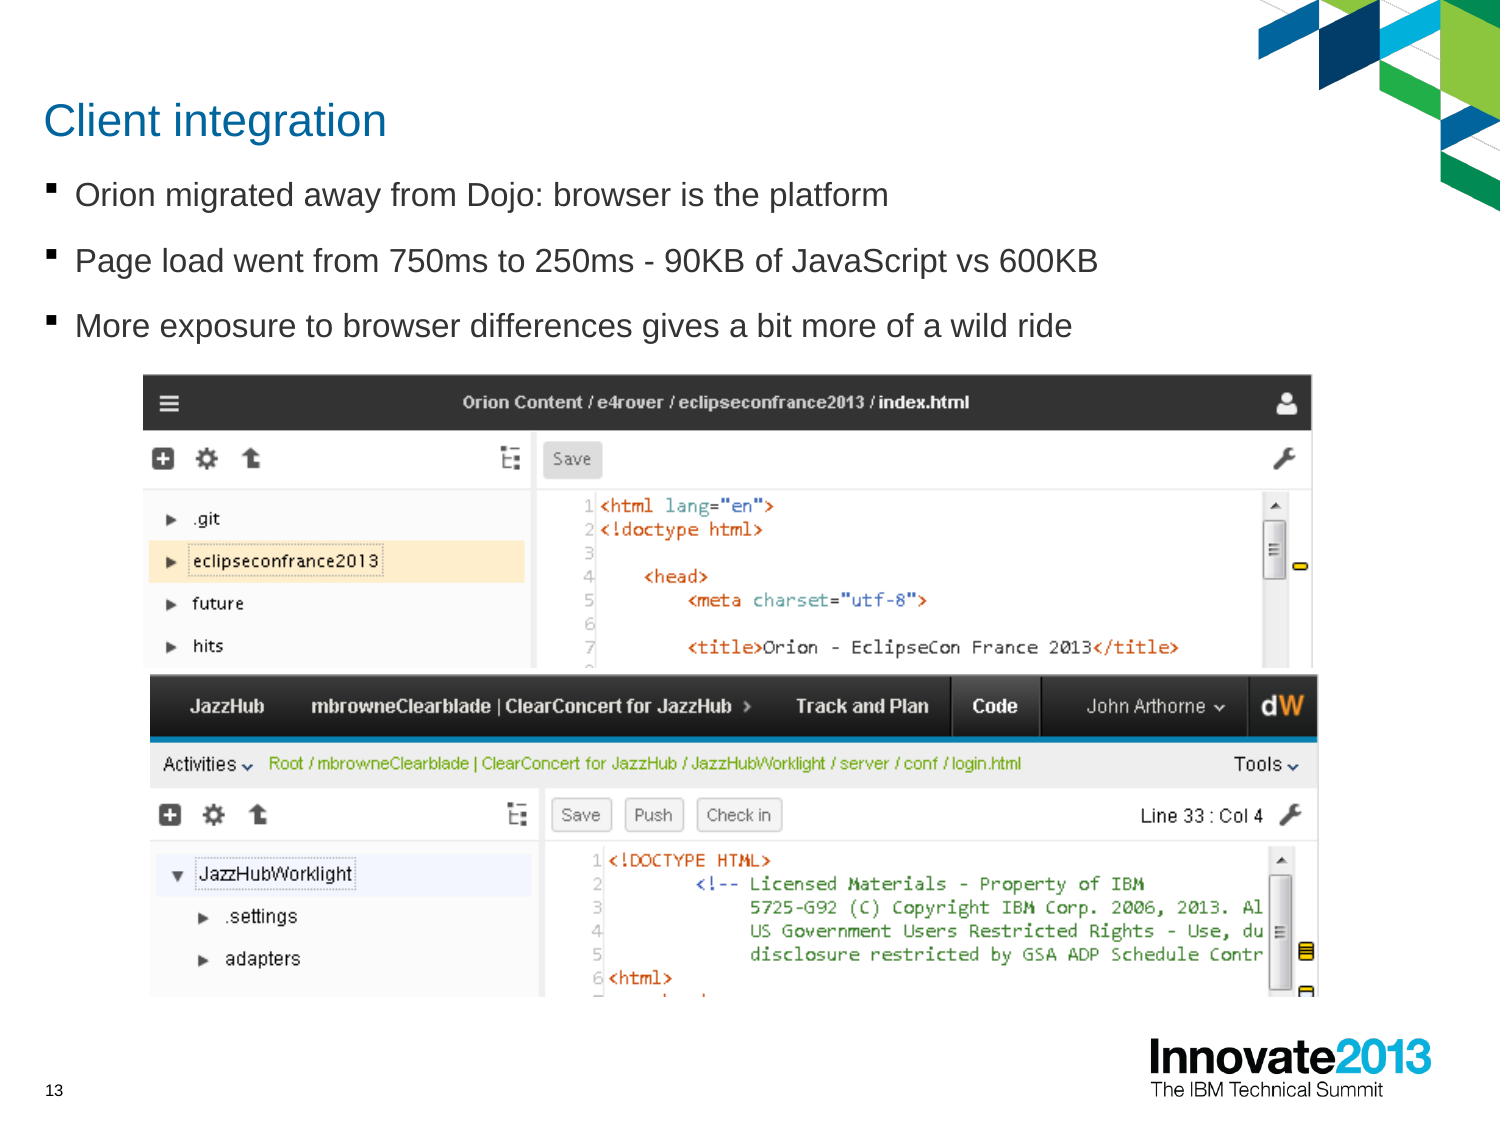

# Client integration
Orion migrated away from Dojo: browser is the platform
Page load went from 750ms to 250ms - 90KB of JavaScript vs 600KB
More exposure to browser differences gives a bit more of a wild ride